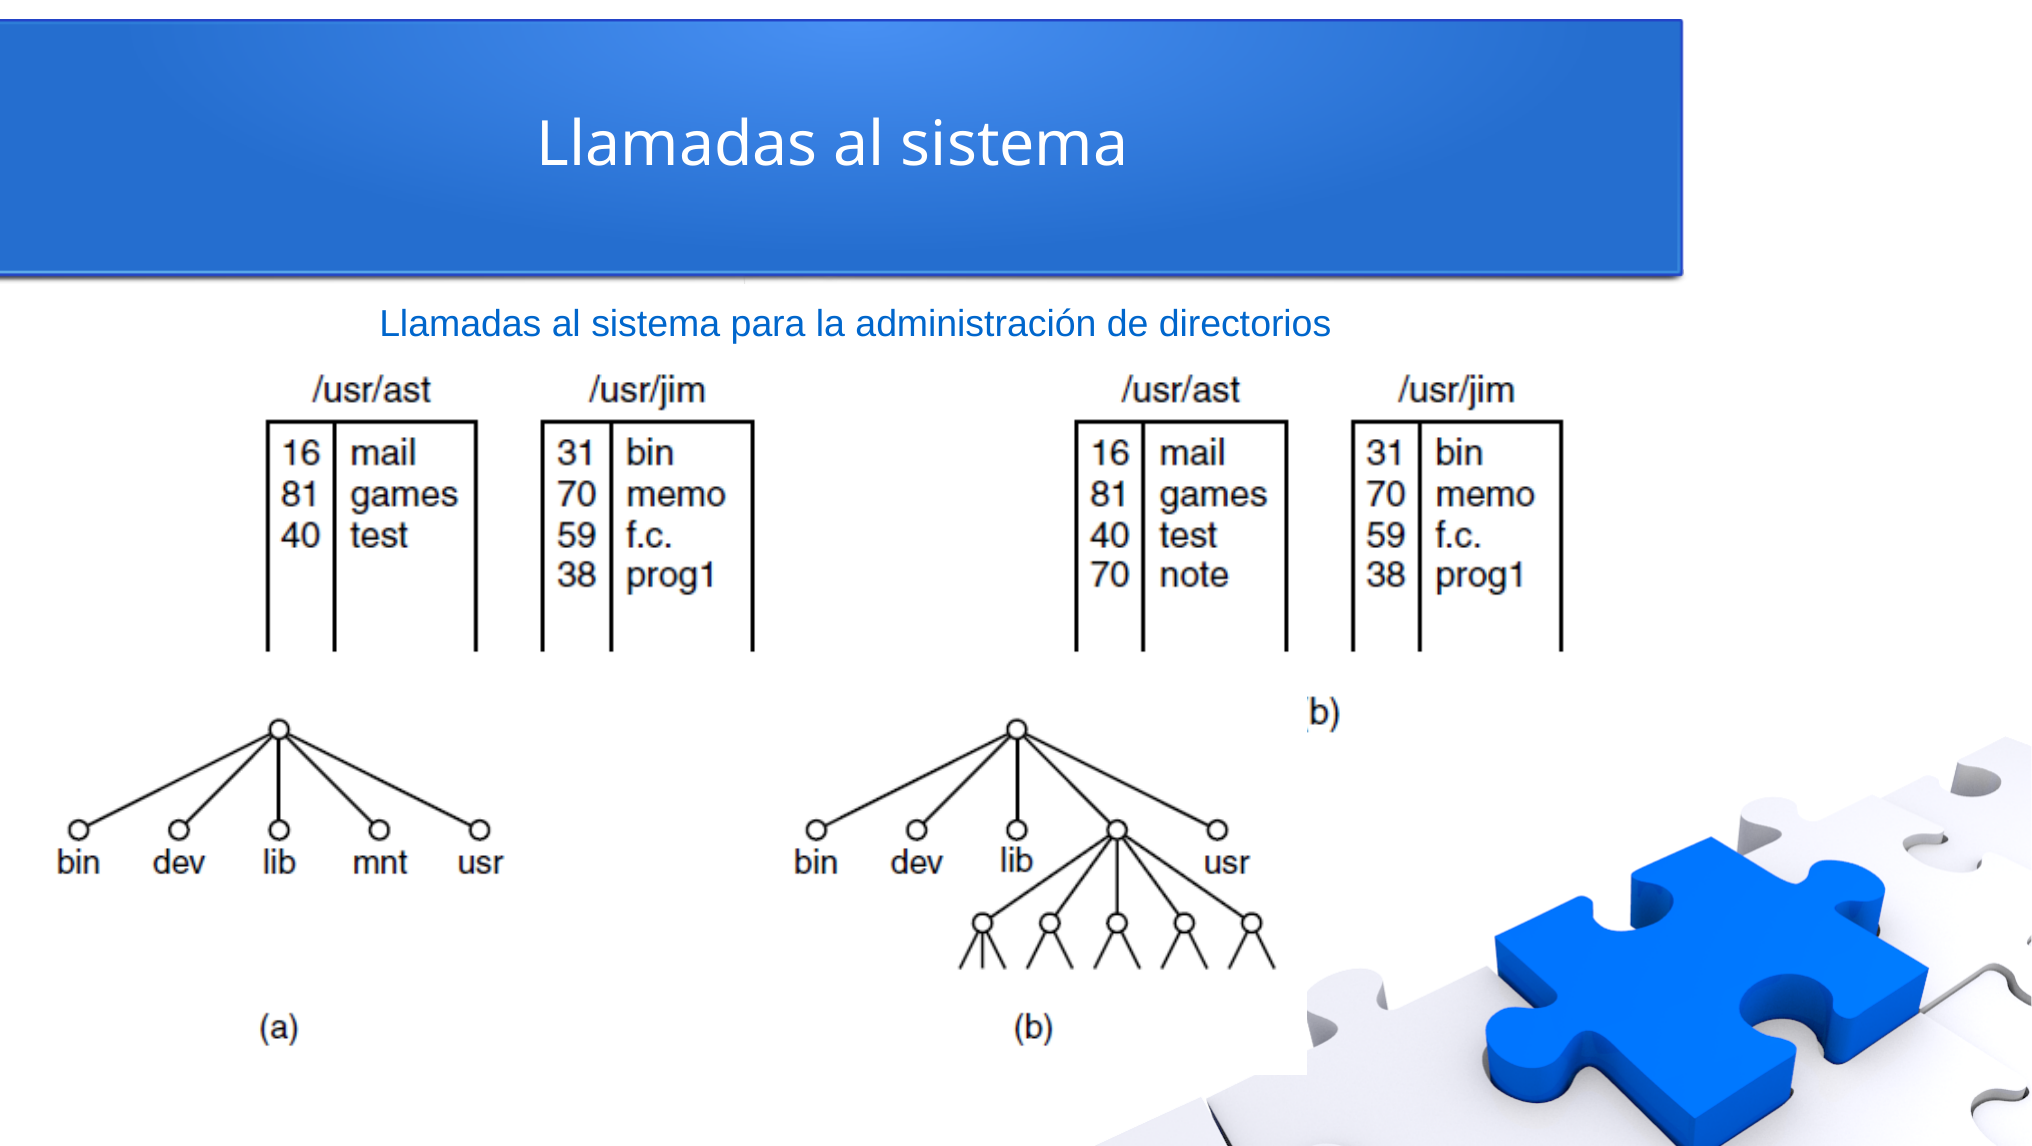

# Llamadas al sistema
Llamadas al sistema para la administración de directorios